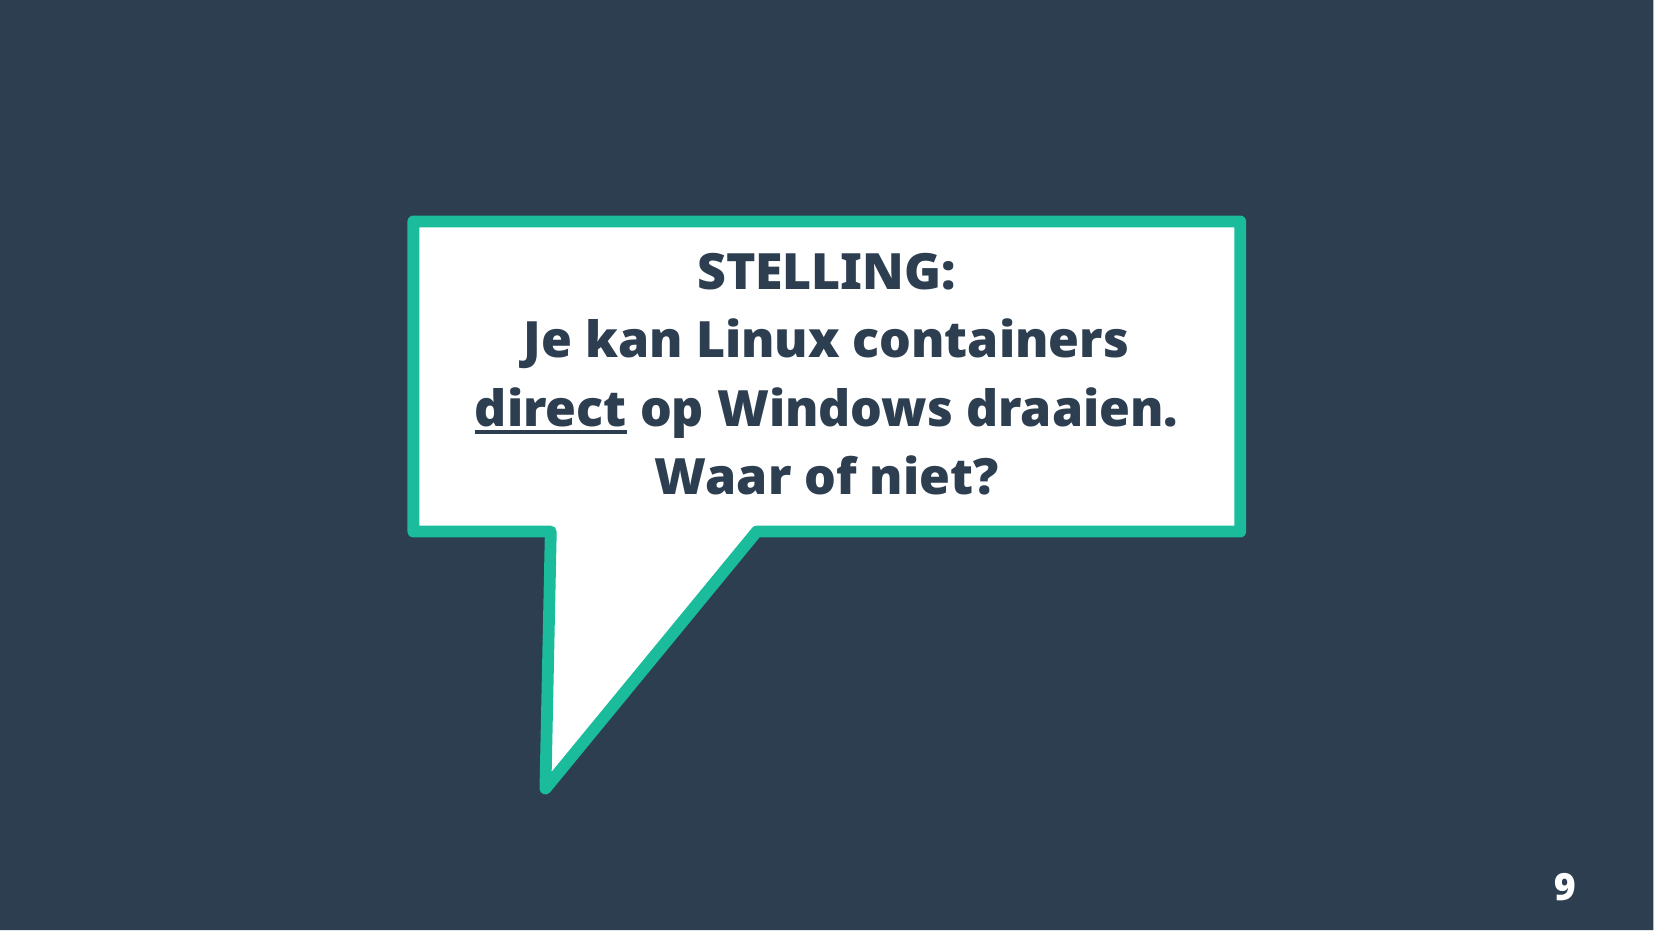

# STELLING: Je kan Linux containers direct op Windows draaien. Waar of niet?
9